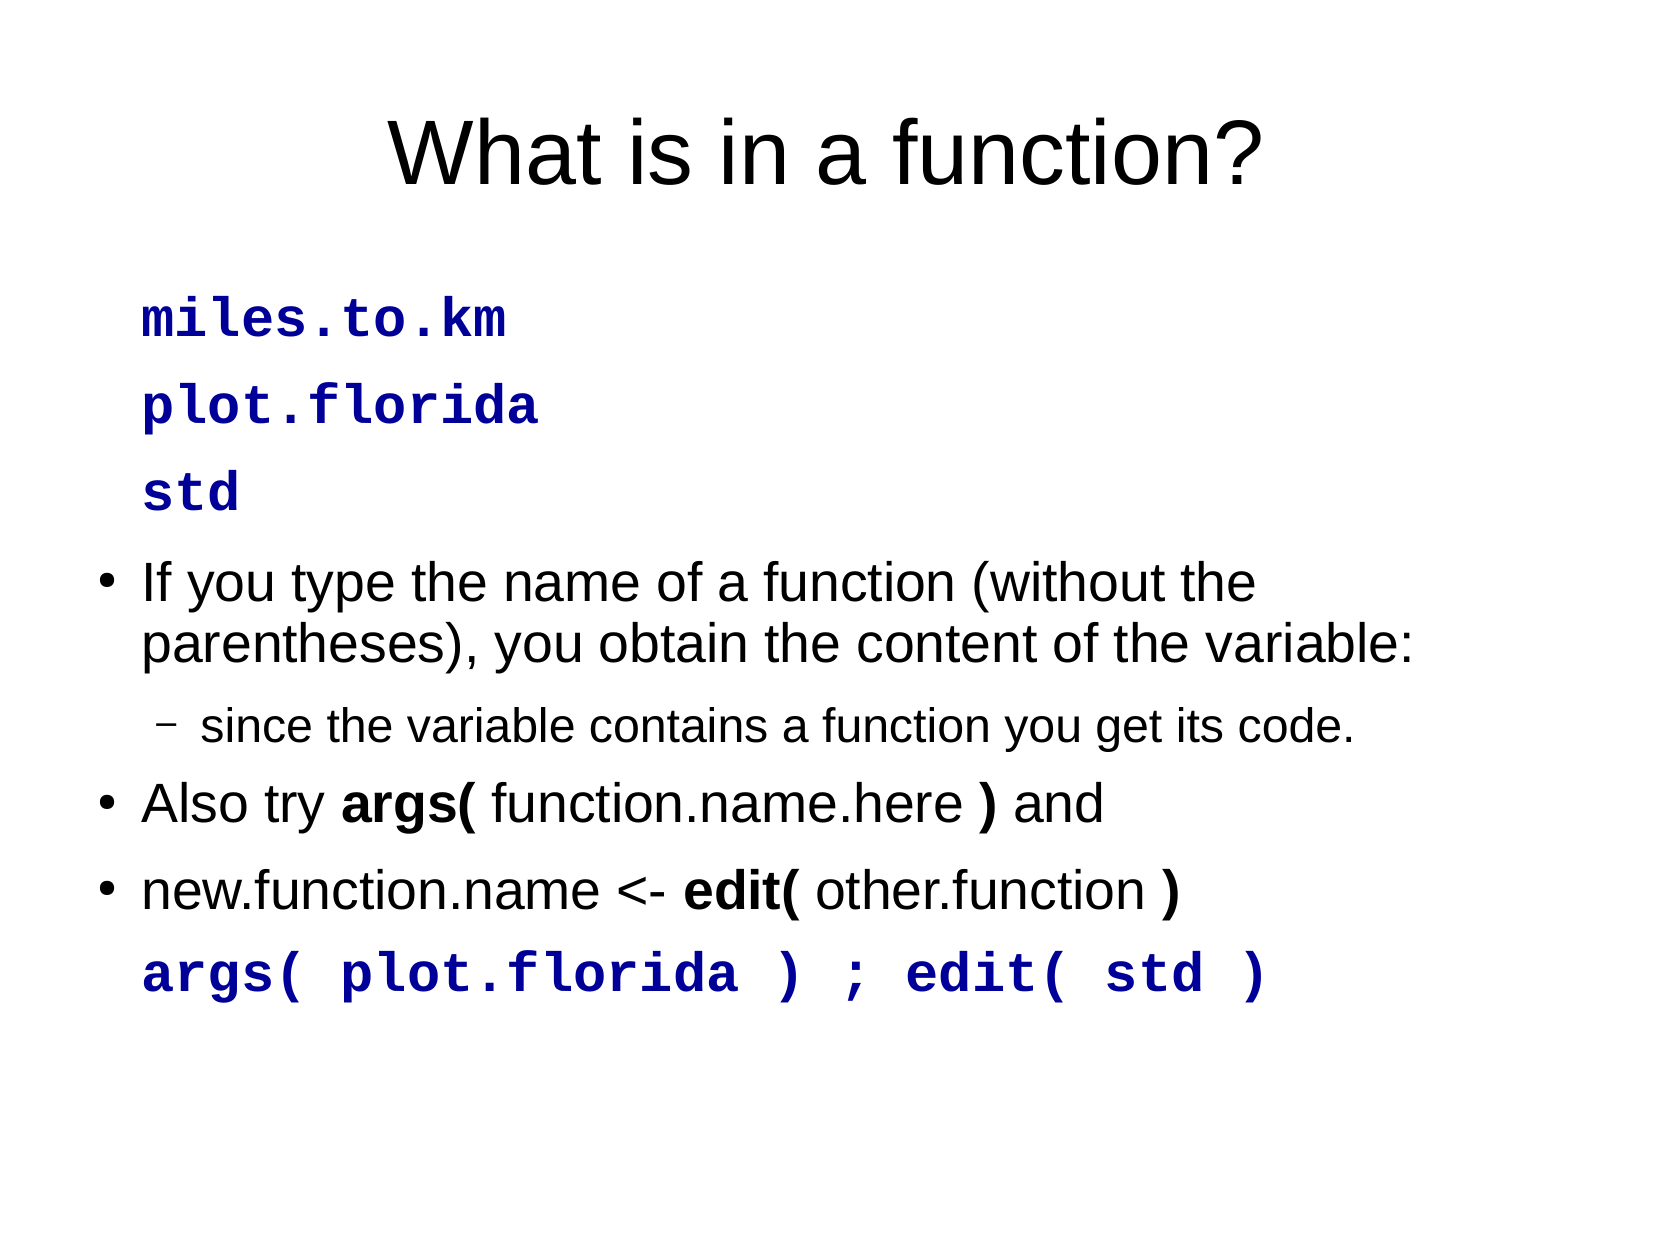

# What is in a function?
miles.to.km
plot.florida
std
If you type the name of a function (without the parentheses), you obtain the content of the variable:
since the variable contains a function you get its code.
Also try args( function.name.here ) and
new.function.name <- edit( other.function )
args( plot.florida ) ; edit( std )